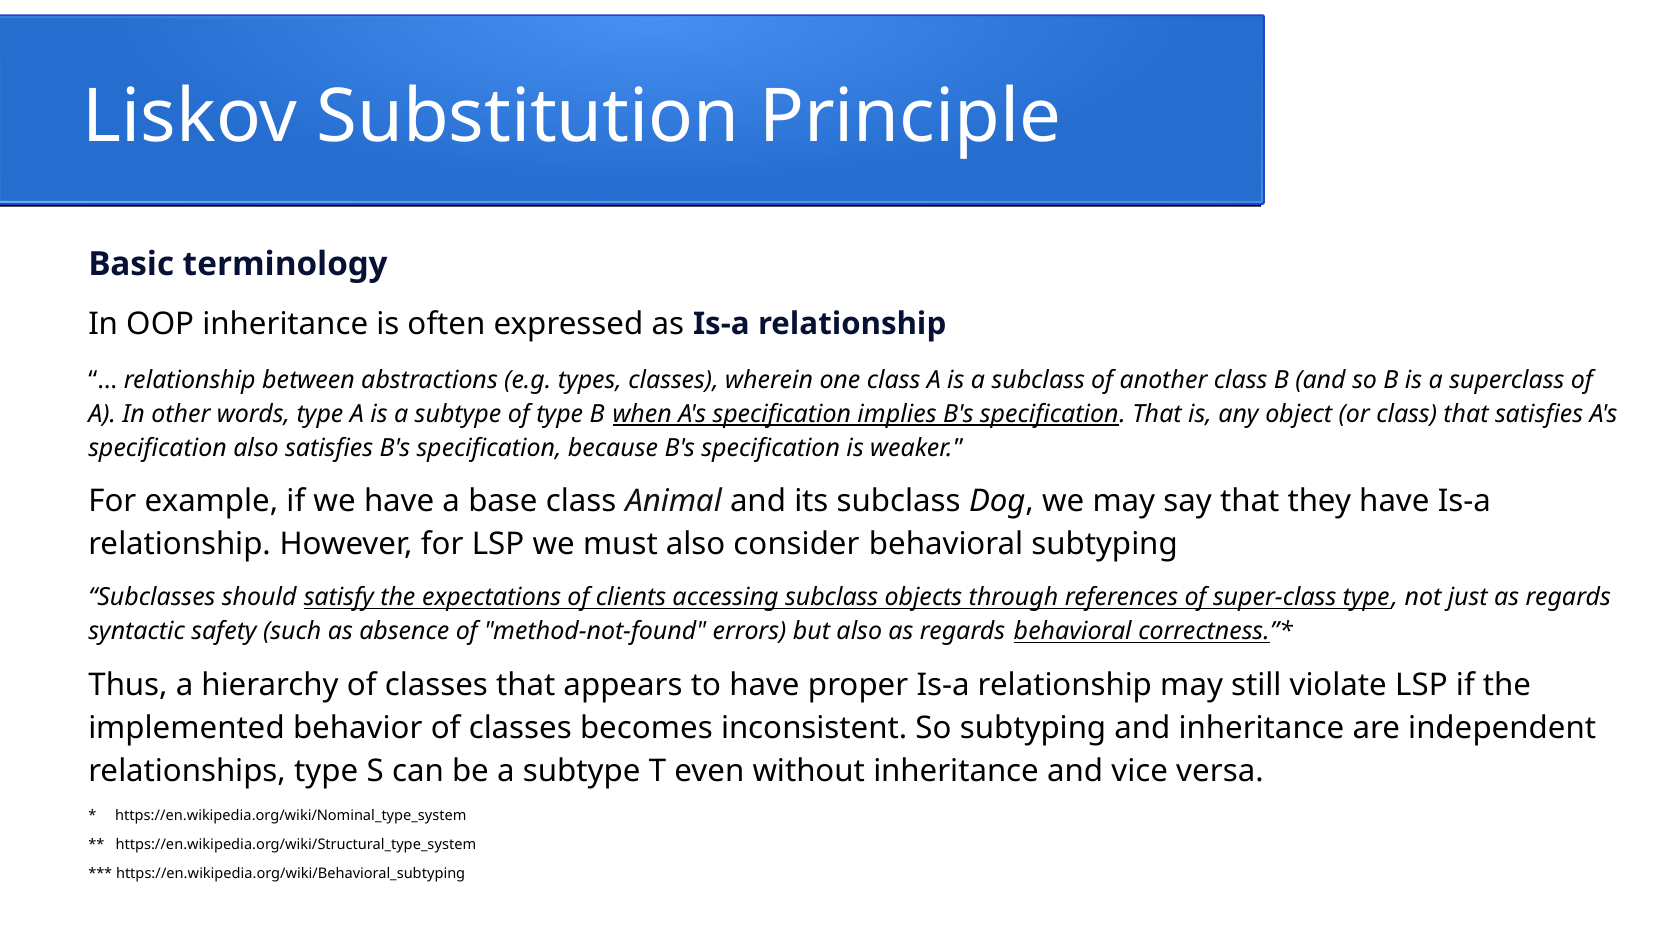

# Liskov Substitution Principle
Basic terminology
In OOP inheritance is often expressed as Is-a relationship
“… relationship between abstractions (e.g. types, classes), wherein one class A is a subclass of another class B (and so B is a superclass of A). In other words, type A is a subtype of type B when A's specification implies B's specification. That is, any object (or class) that satisfies A's specification also satisfies B's specification, because B's specification is weaker.”
For example, if we have a base class Animal and its subclass Dog, we may say that they have Is-a relationship. However, for LSP we must also consider behavioral subtyping
“Subclasses should satisfy the expectations of clients accessing subclass objects through references of super-class type, not just as regards syntactic safety (such as absence of "method-not-found" errors) but also as regards behavioral correctness.”*
Thus, a hierarchy of classes that appears to have proper Is-a relationship may still violate LSP if the implemented behavior of classes becomes inconsistent. So subtyping and inheritance are independent relationships, type S can be a subtype T even without inheritance and vice versa.
* https://en.wikipedia.org/wiki/Nominal_type_system
** https://en.wikipedia.org/wiki/Structural_type_system
*** https://en.wikipedia.org/wiki/Behavioral_subtyping